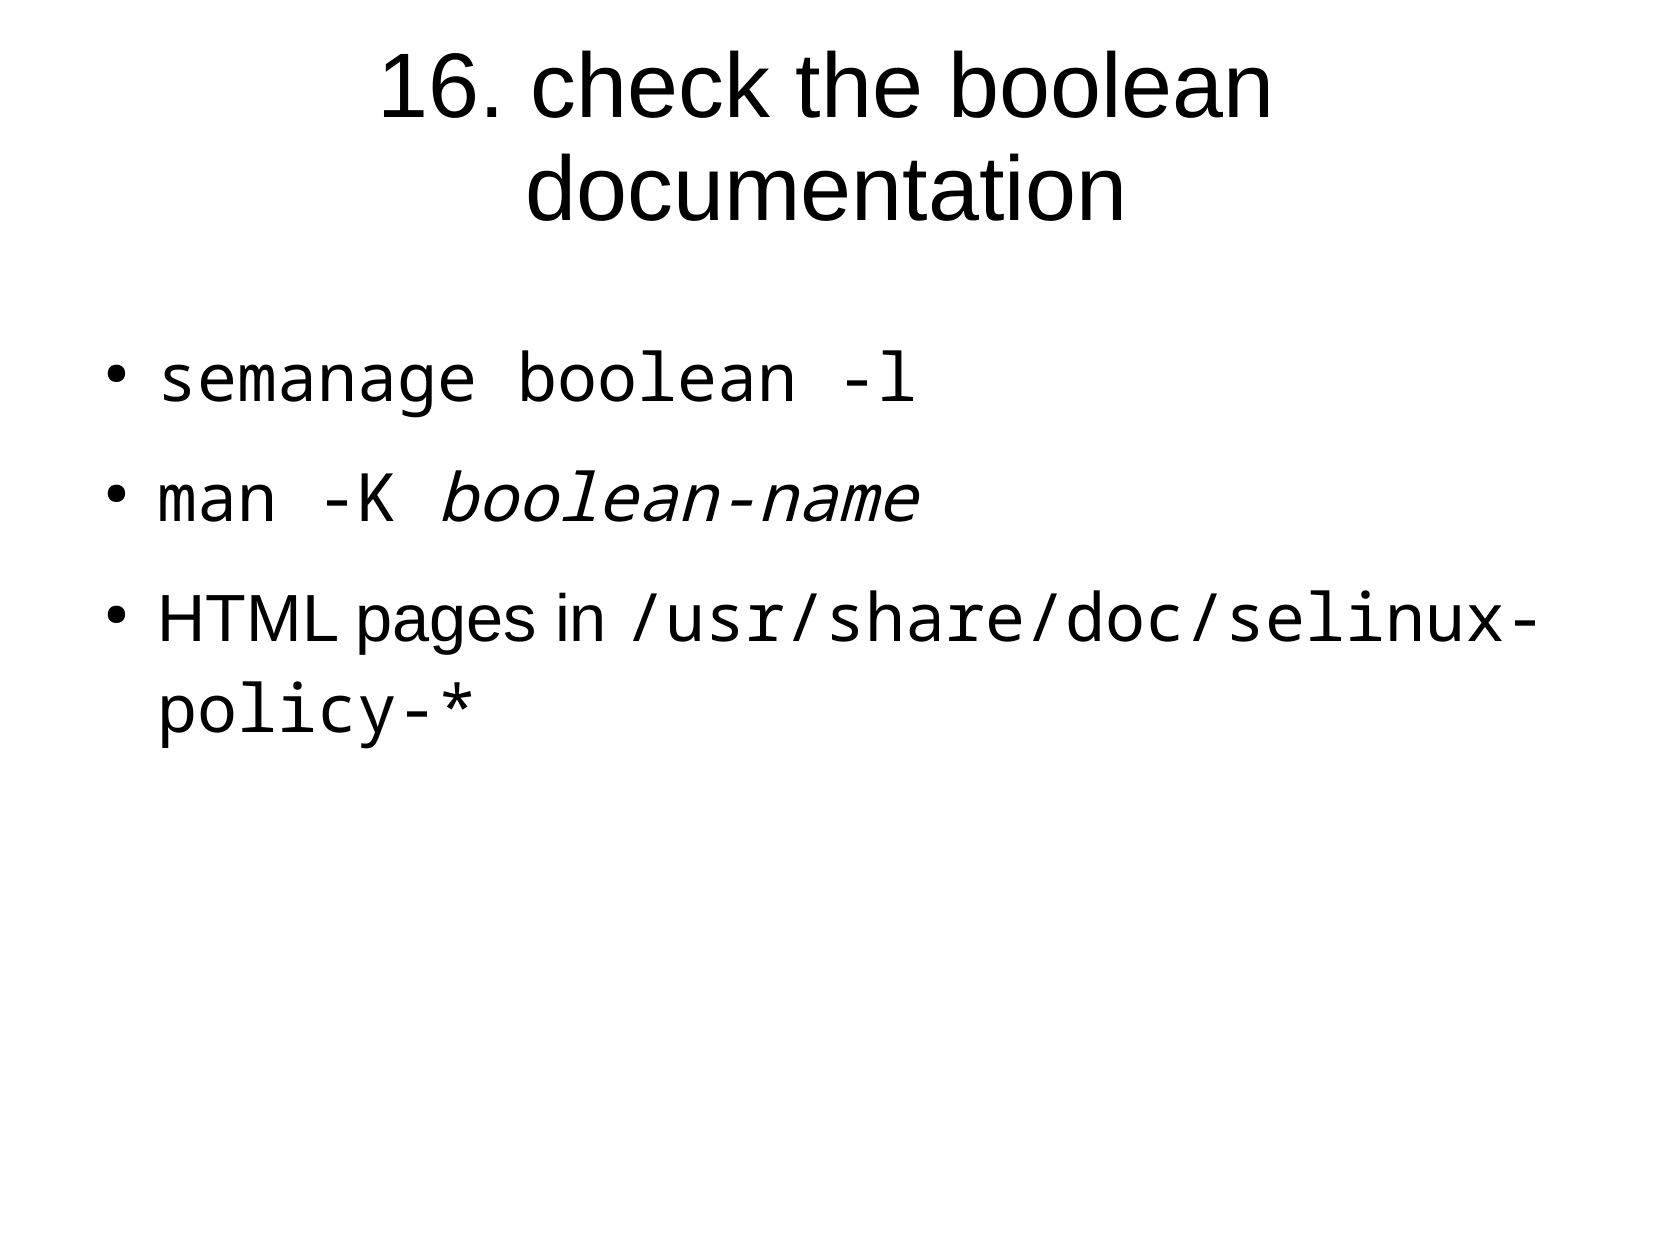

# 16. check the boolean documentation
semanage boolean -l
man -K boolean-name
HTML pages in /usr/share/doc/selinux-policy-*